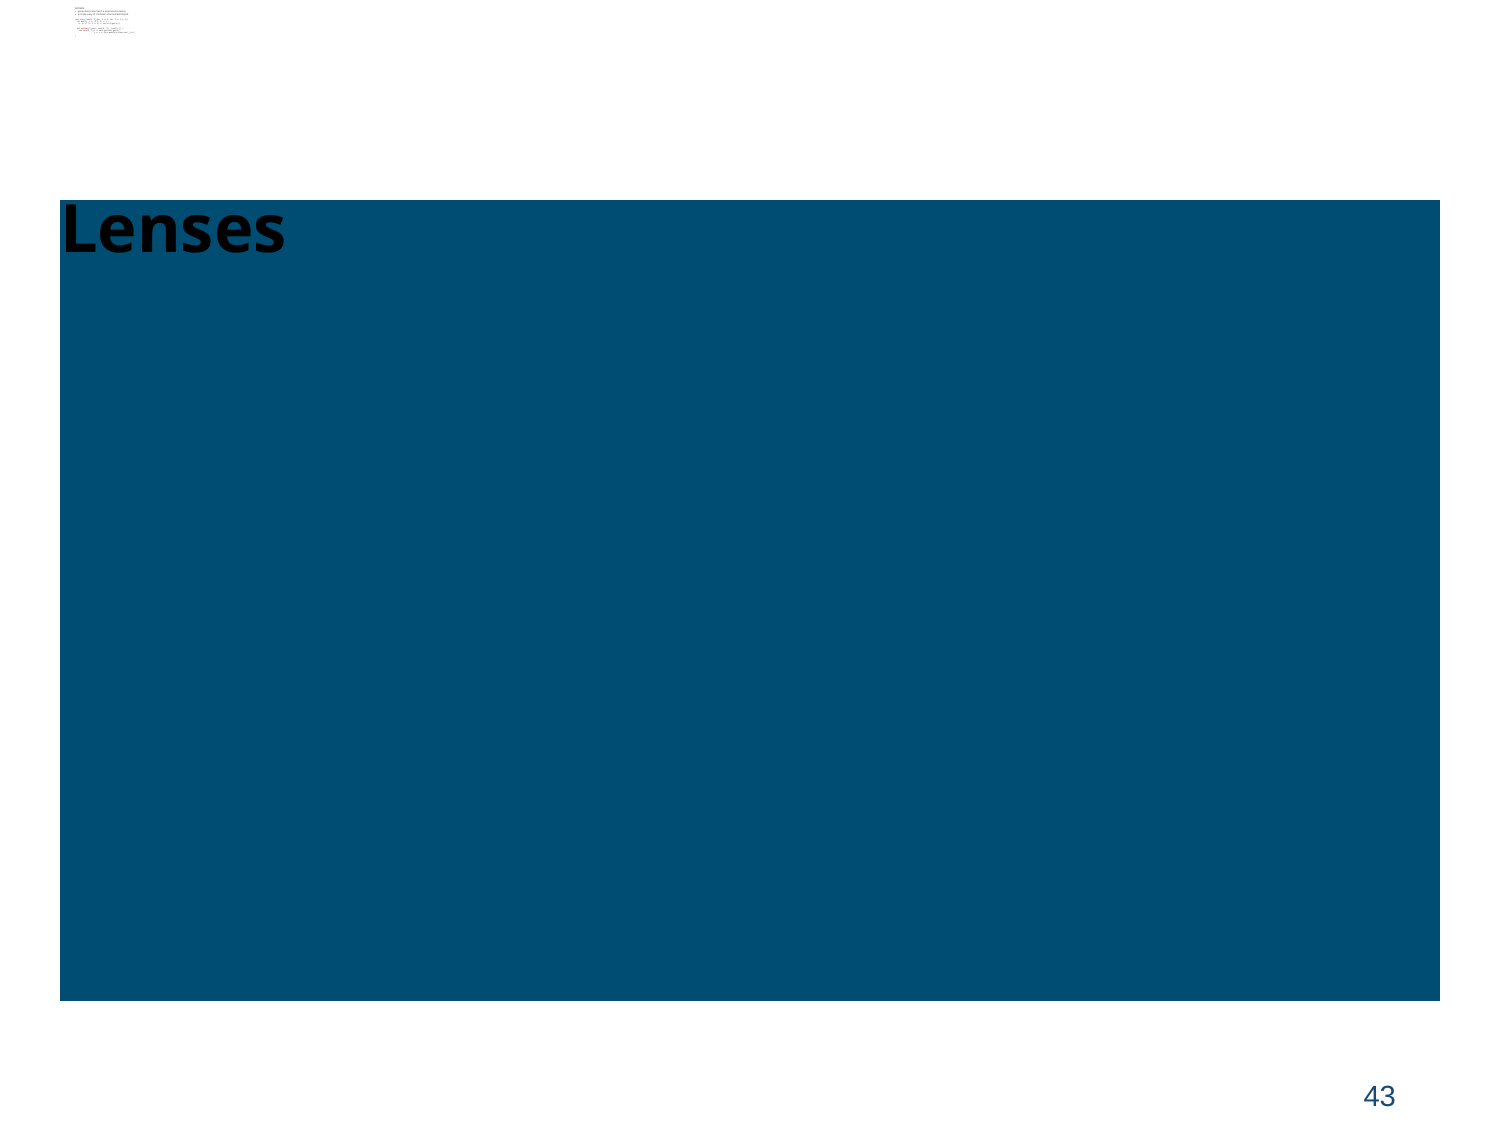

# Lenses
generalize properties (i.e. accessors/mutators)
provide a way of “mutation” of immutable objects
case class Lens[S, P](get: S => P, set: S => P => S){
 val modify: S => (P => P) => S =
 (s: S) => (f: P => P) => set(s)(f(get(s)))
 def andThen[T](next: Lens[P, T]): Lens[S, T] =
 new Lens[S, T](s => next.get(this.get(s)),
 s => v => this.modify(s)(next.set(_)(v)))
}
Lenses